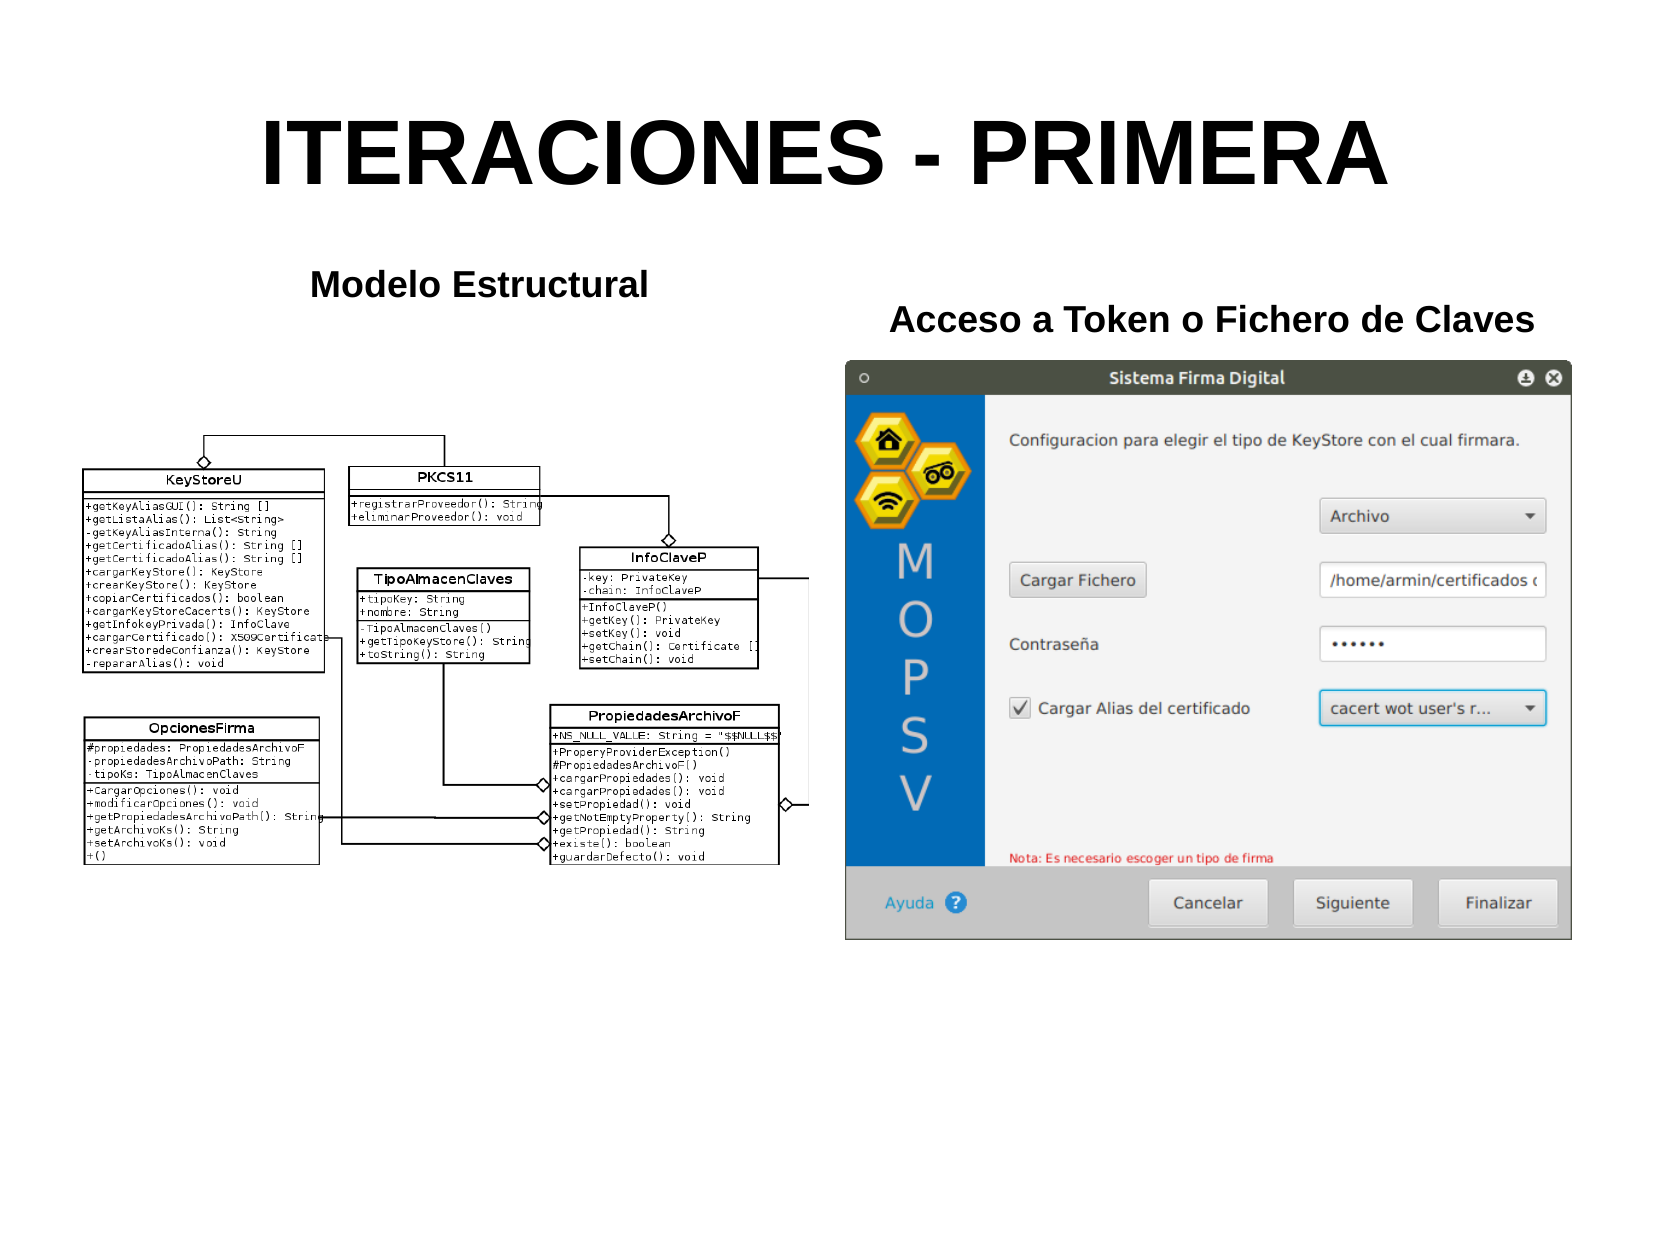

# ITERACIONES - PRIMERA
Modelo Estructural
Acceso a Token o Fichero de Claves